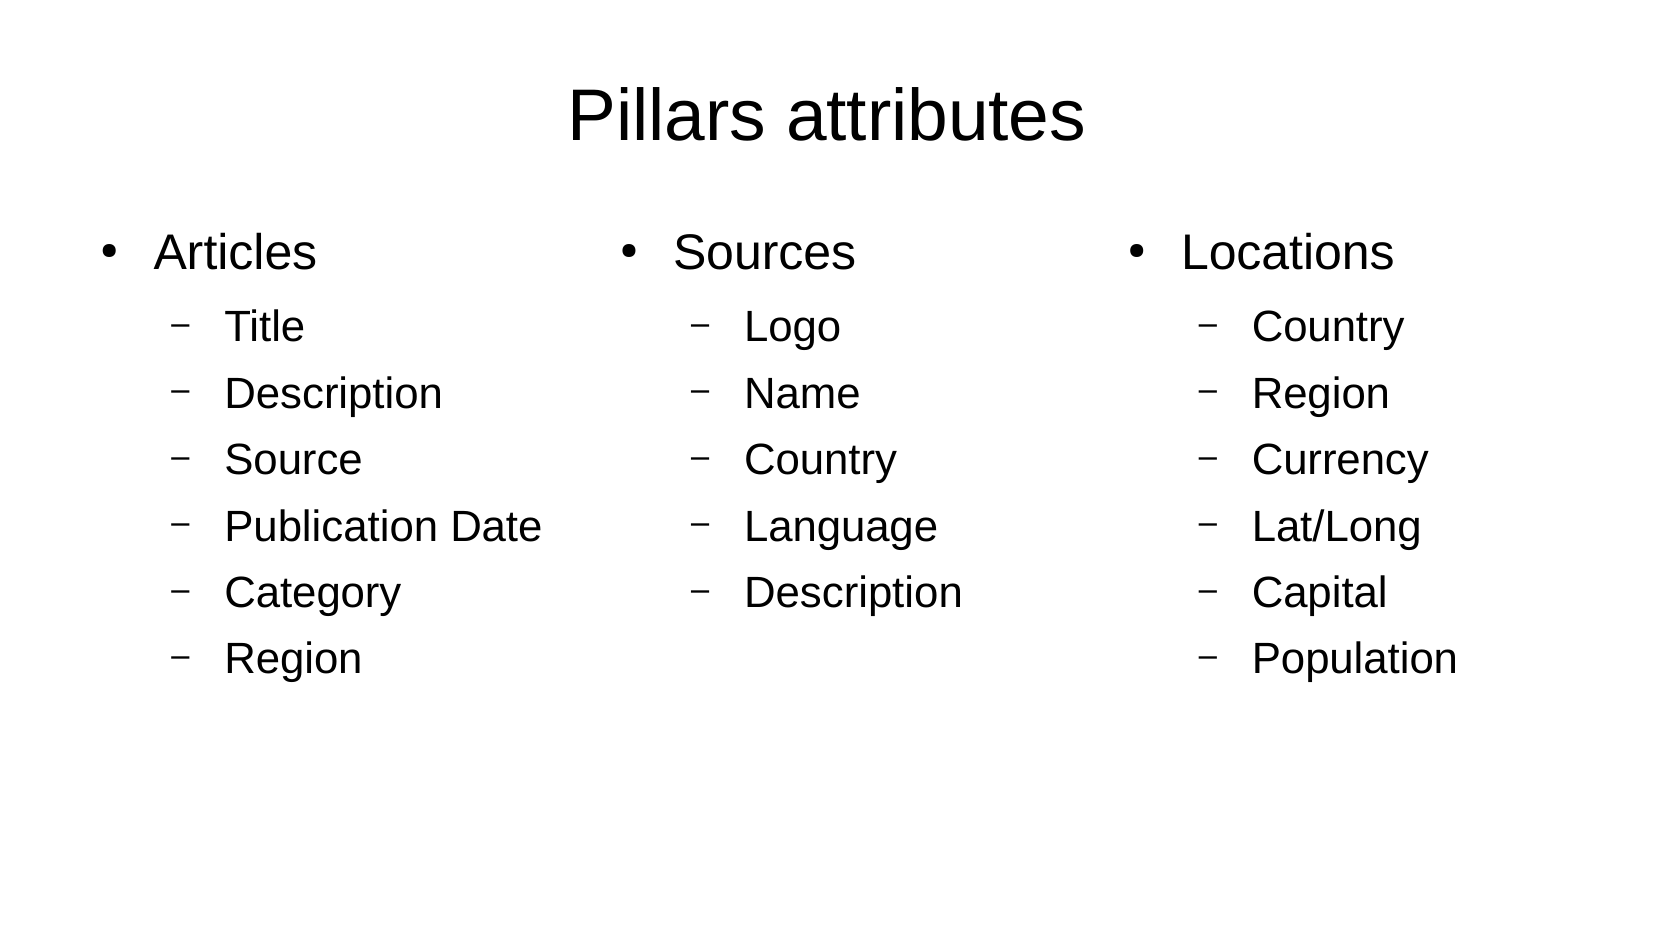

# Pillars attributes
Articles
Title
Description
Source
Publication Date
Category
Region
Sources
Logo
Name
Country
Language
Description
Locations
Country
Region
Currency
Lat/Long
Capital
Population